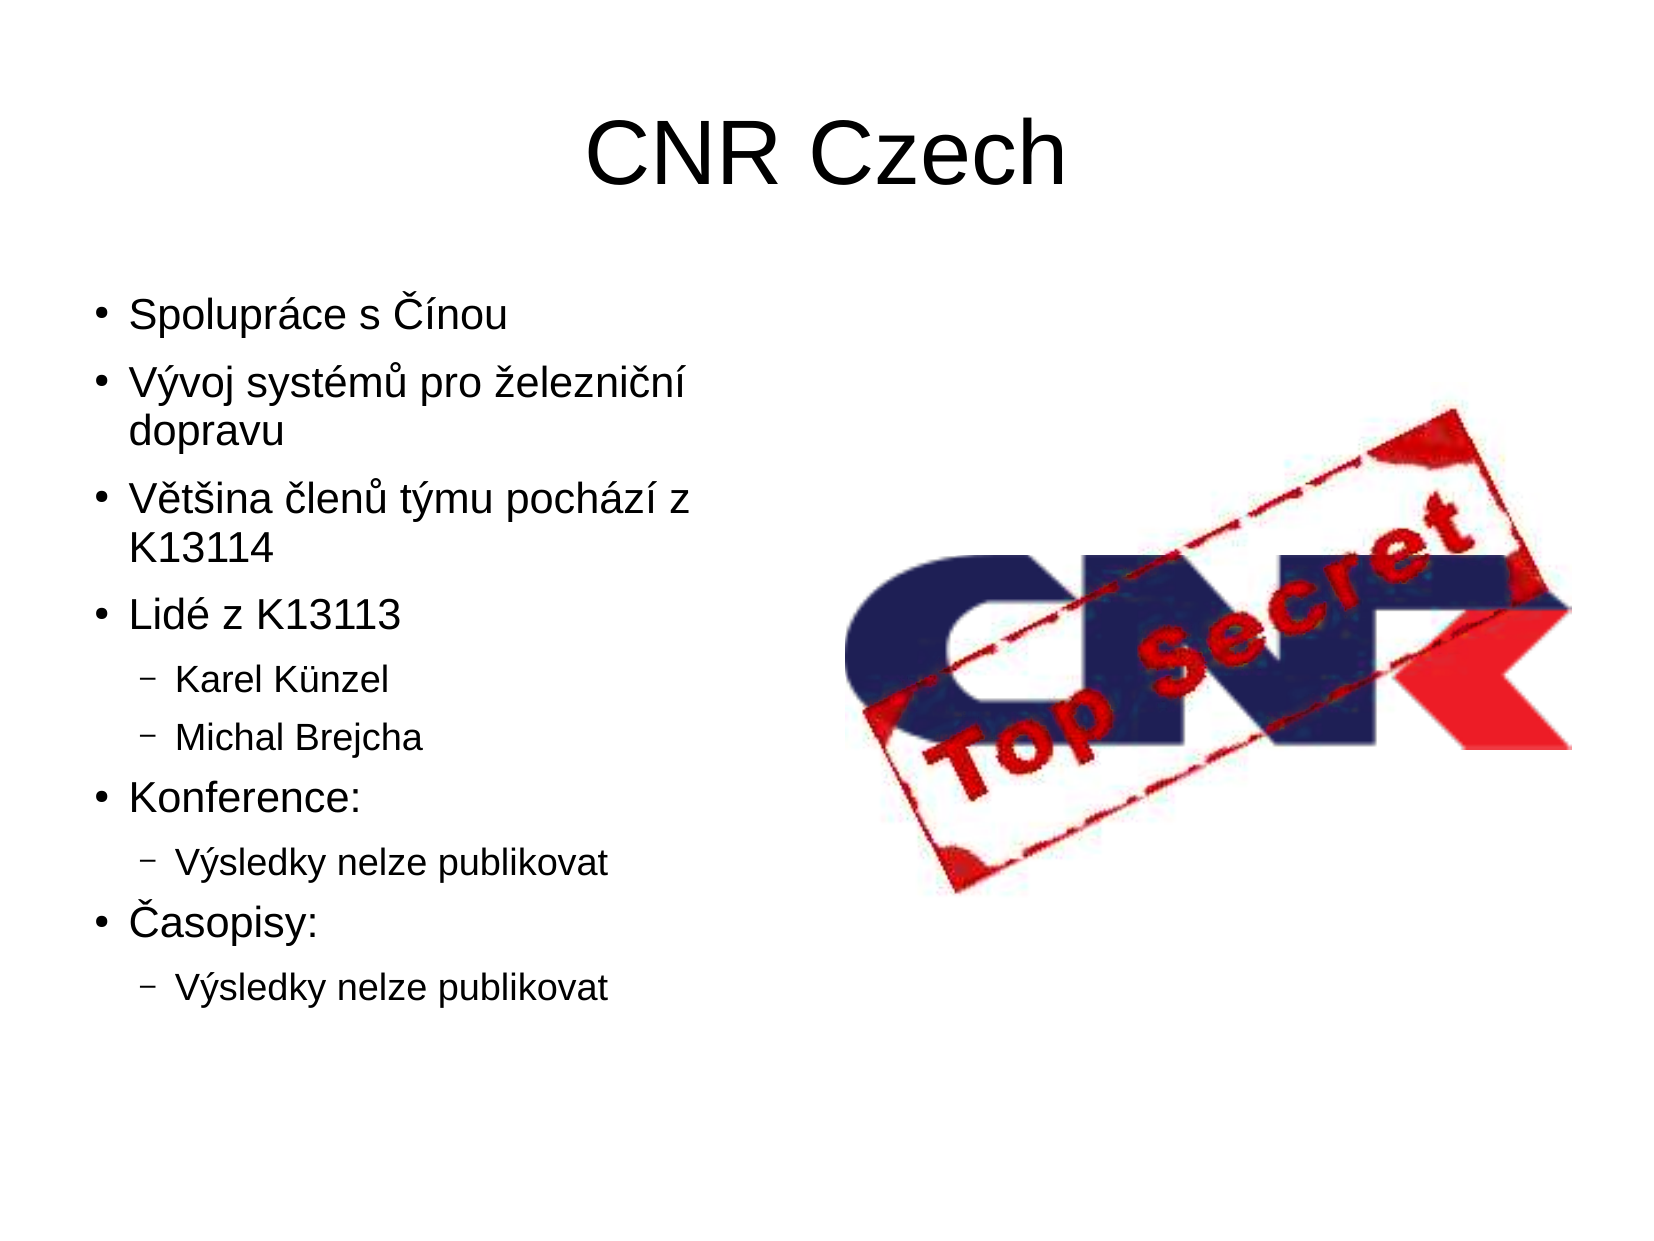

# CNR Czech
Spolupráce s Čínou
Vývoj systémů pro železniční dopravu
Většina členů týmu pochází z K13114
Lidé z K13113
Karel Künzel
Michal Brejcha
Konference:
Výsledky nelze publikovat
Časopisy:
Výsledky nelze publikovat